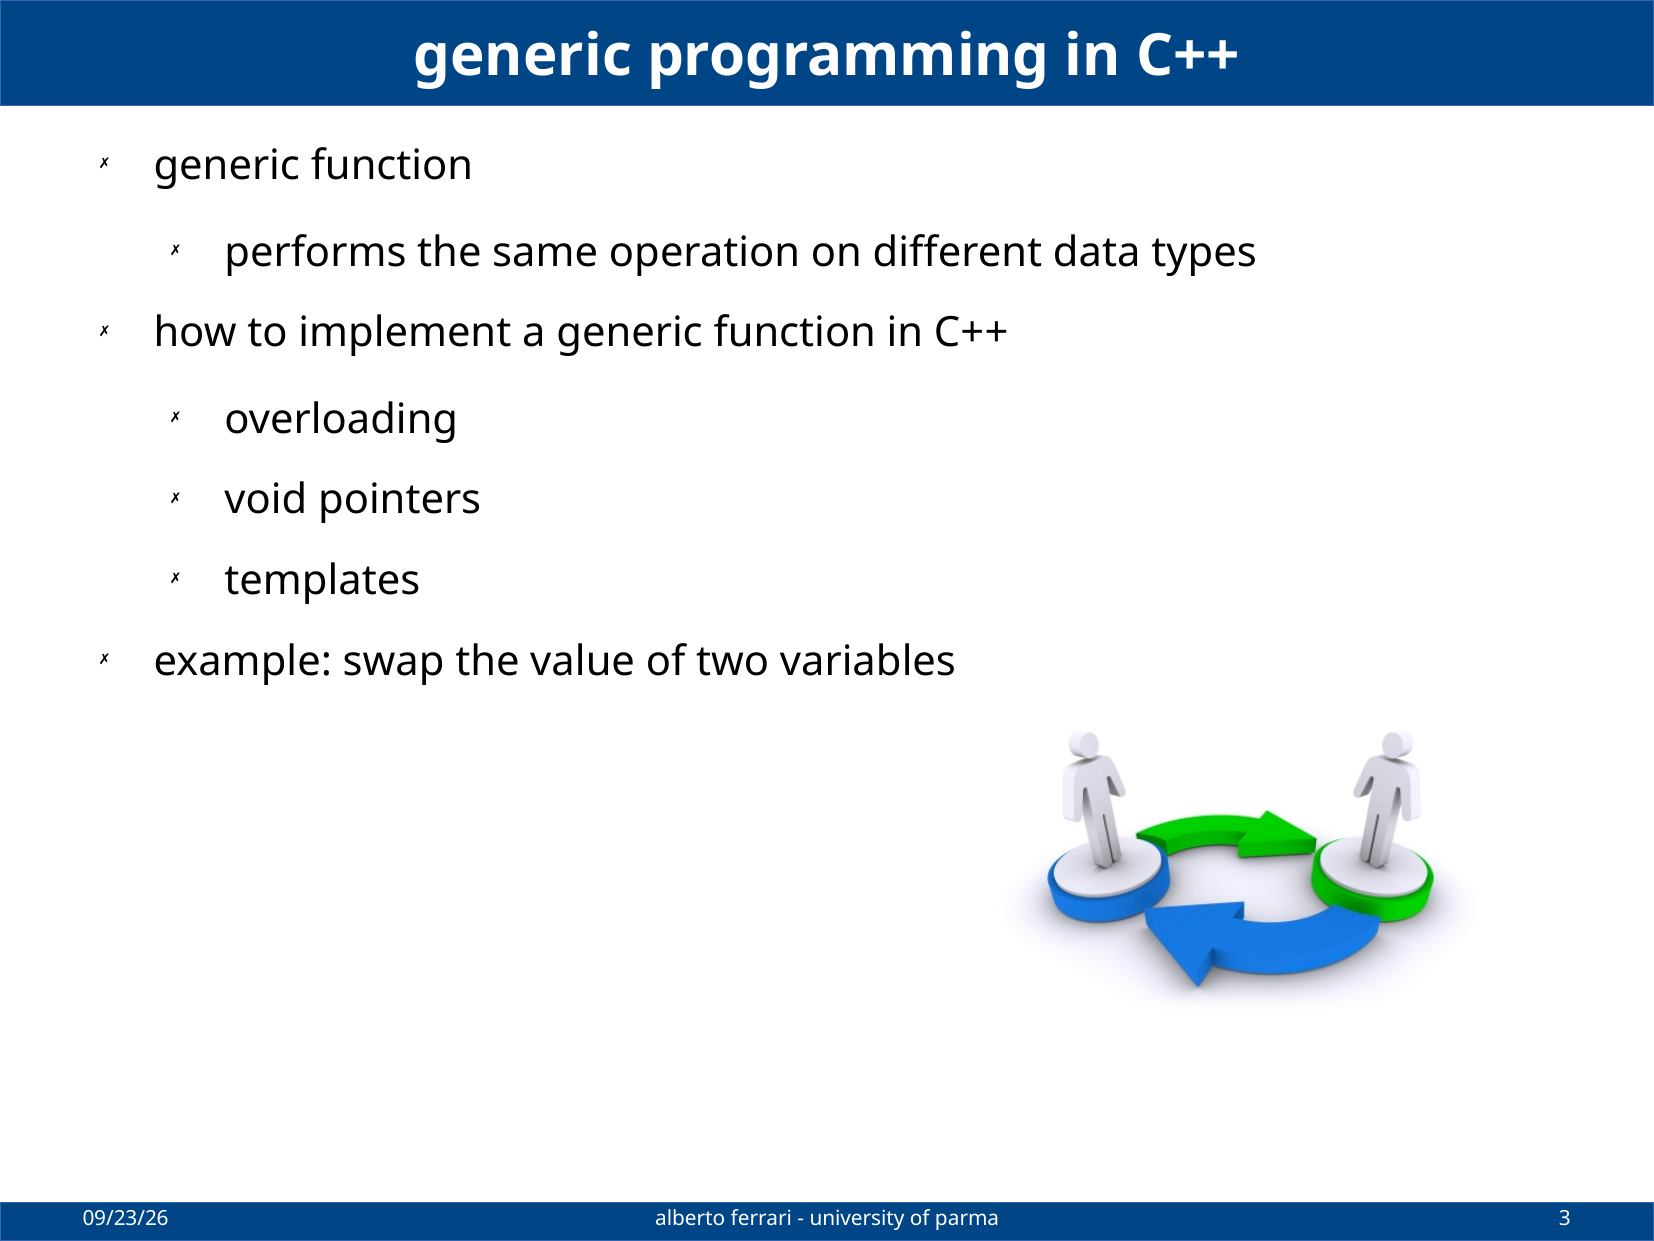

# generic programming in C++
generic function
performs the same operation on different data types
how to implement a generic function in C++
overloading
void pointers
templates
example: swap the value of two variables
alberto ferrari - university of parma
3